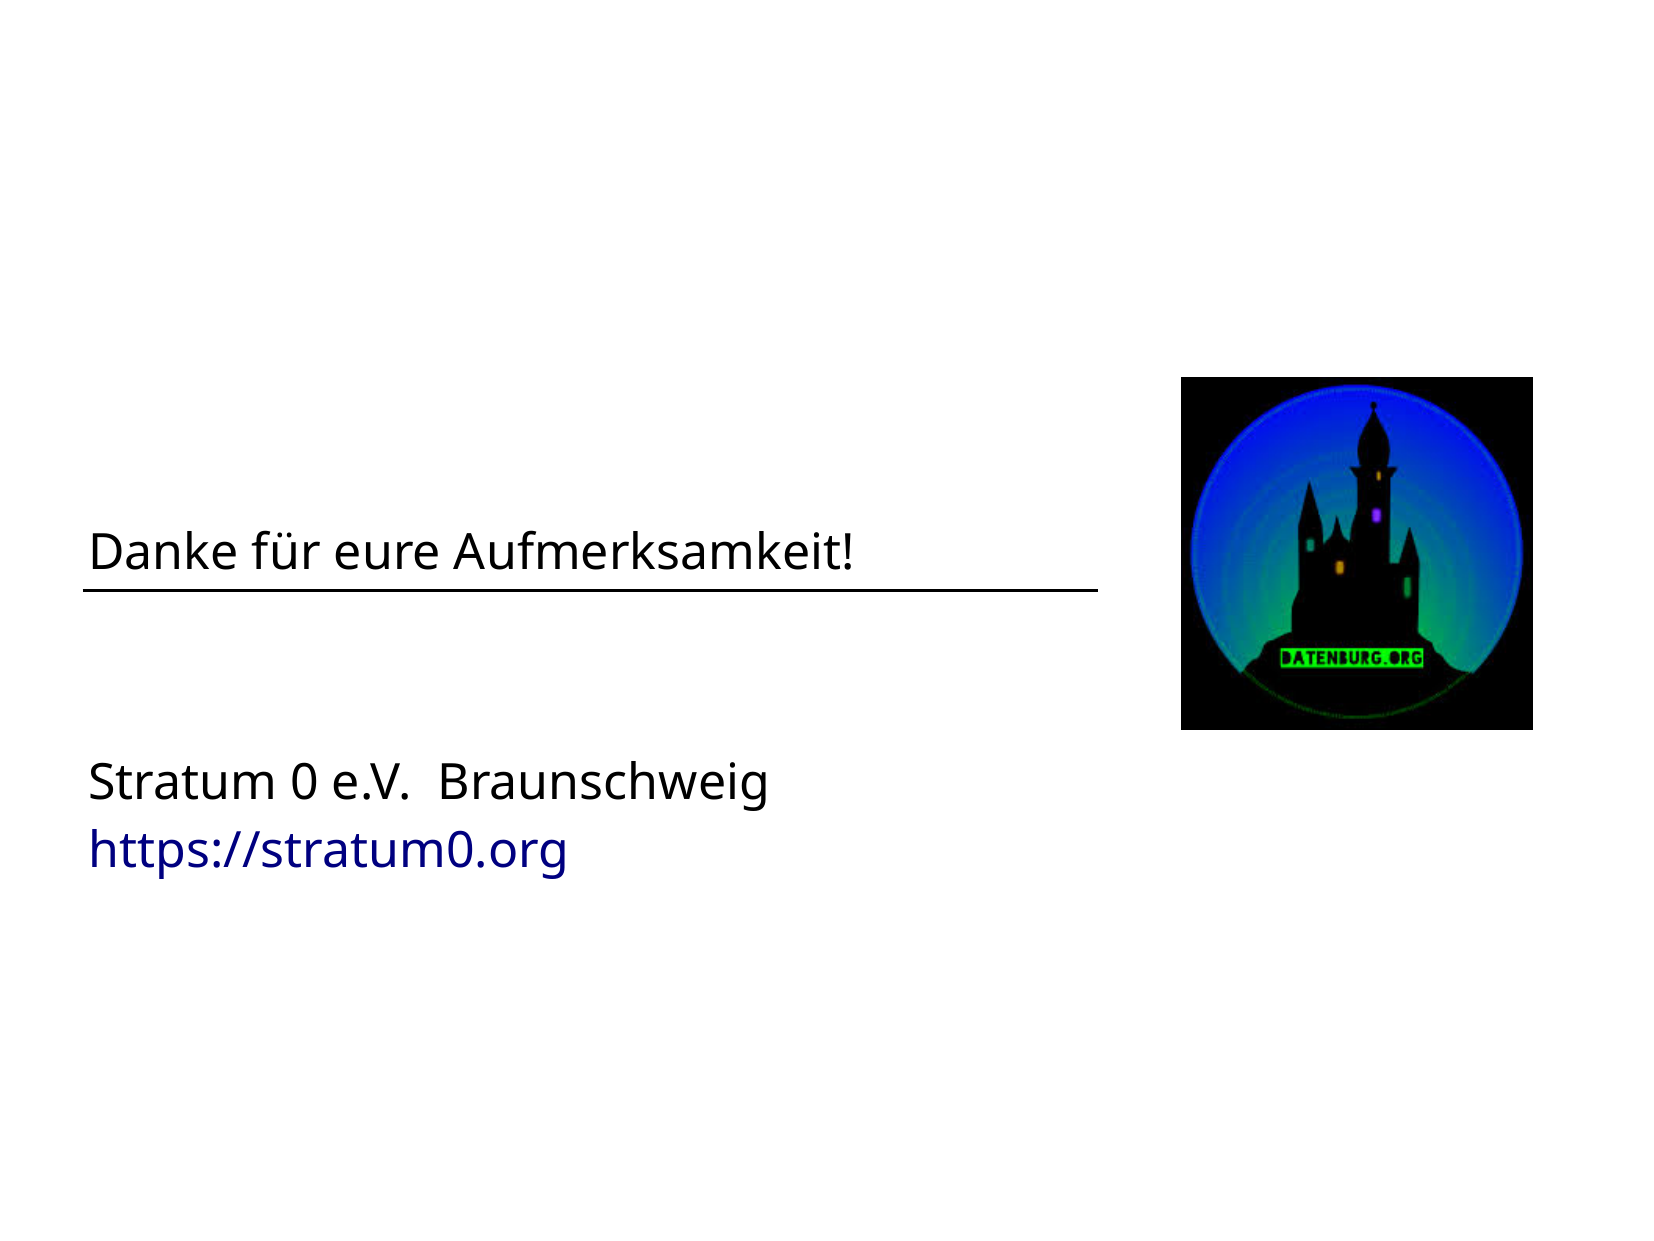

# Danke für eure Aufmerksamkeit!
Stratum 0 e.V. Braunschweig
https://stratum0.org
Chrissi^
27